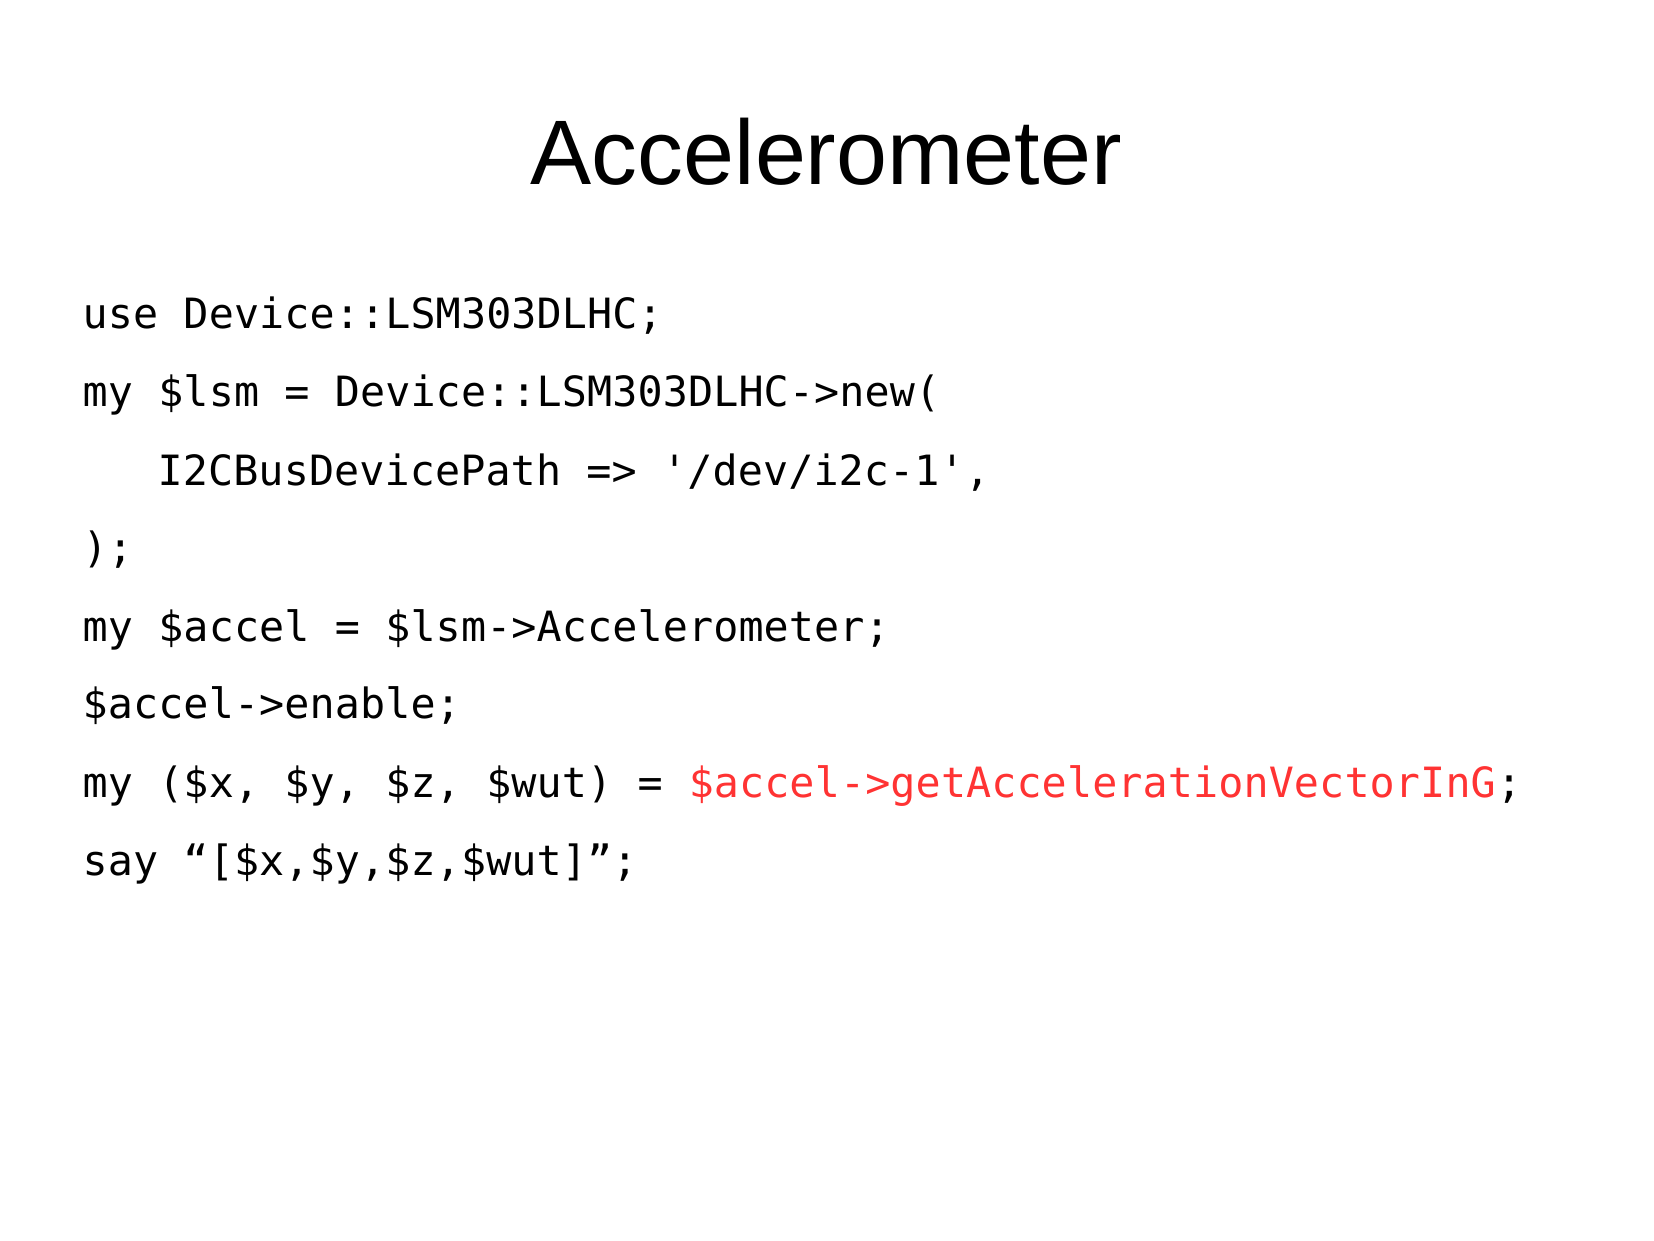

# Accelerometer
use Device::LSM303DLHC;
my $lsm = Device::LSM303DLHC->new(
	I2CBusDevicePath => '/dev/i2c-1',
);
my $accel = $lsm->Accelerometer;
$accel->enable;
my ($x, $y, $z, $wut) = $accel->getAccelerationVectorInG;
say “[$x,$y,$z,$wut]”;